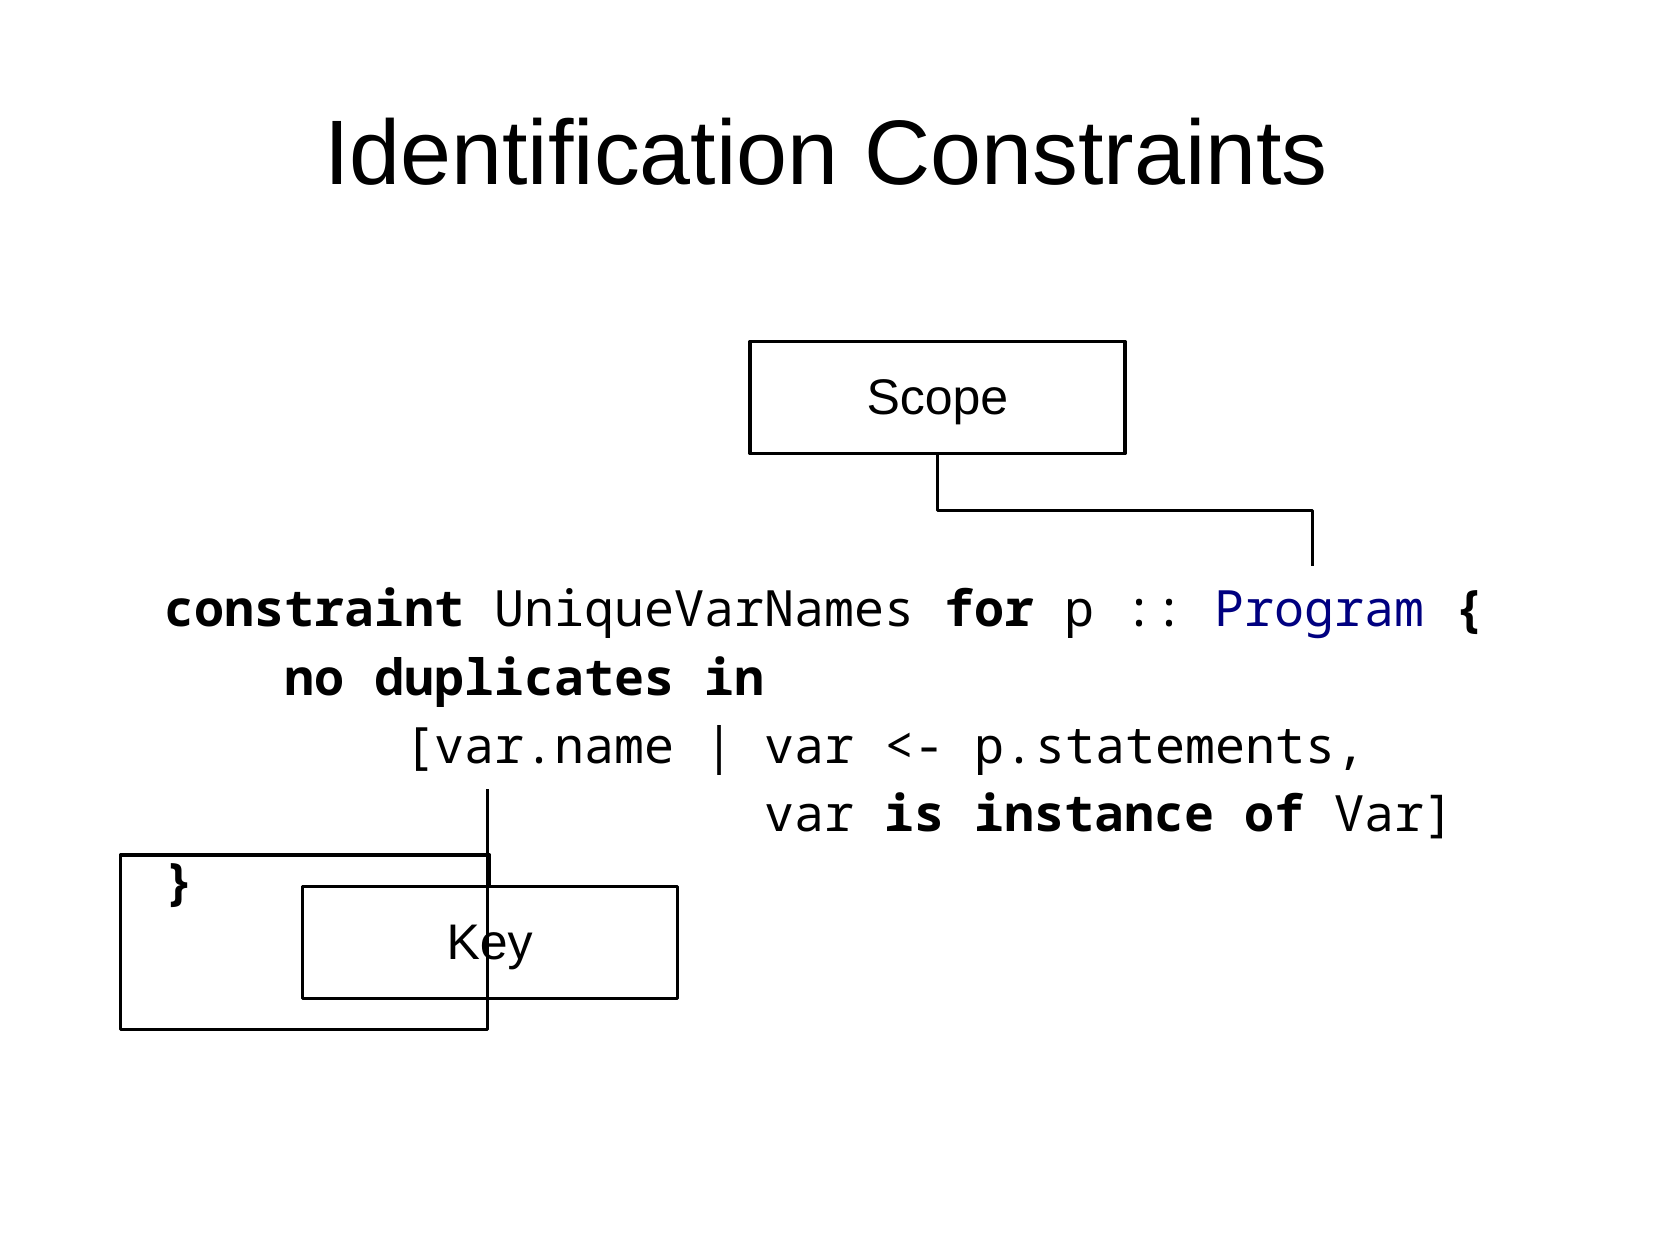

# Identification Constraints
Scope
constraint UniqueVarNames for p :: Program {
 no duplicates in
 [var.name | var <- p.statements,
 var is instance of Var]
}
Key